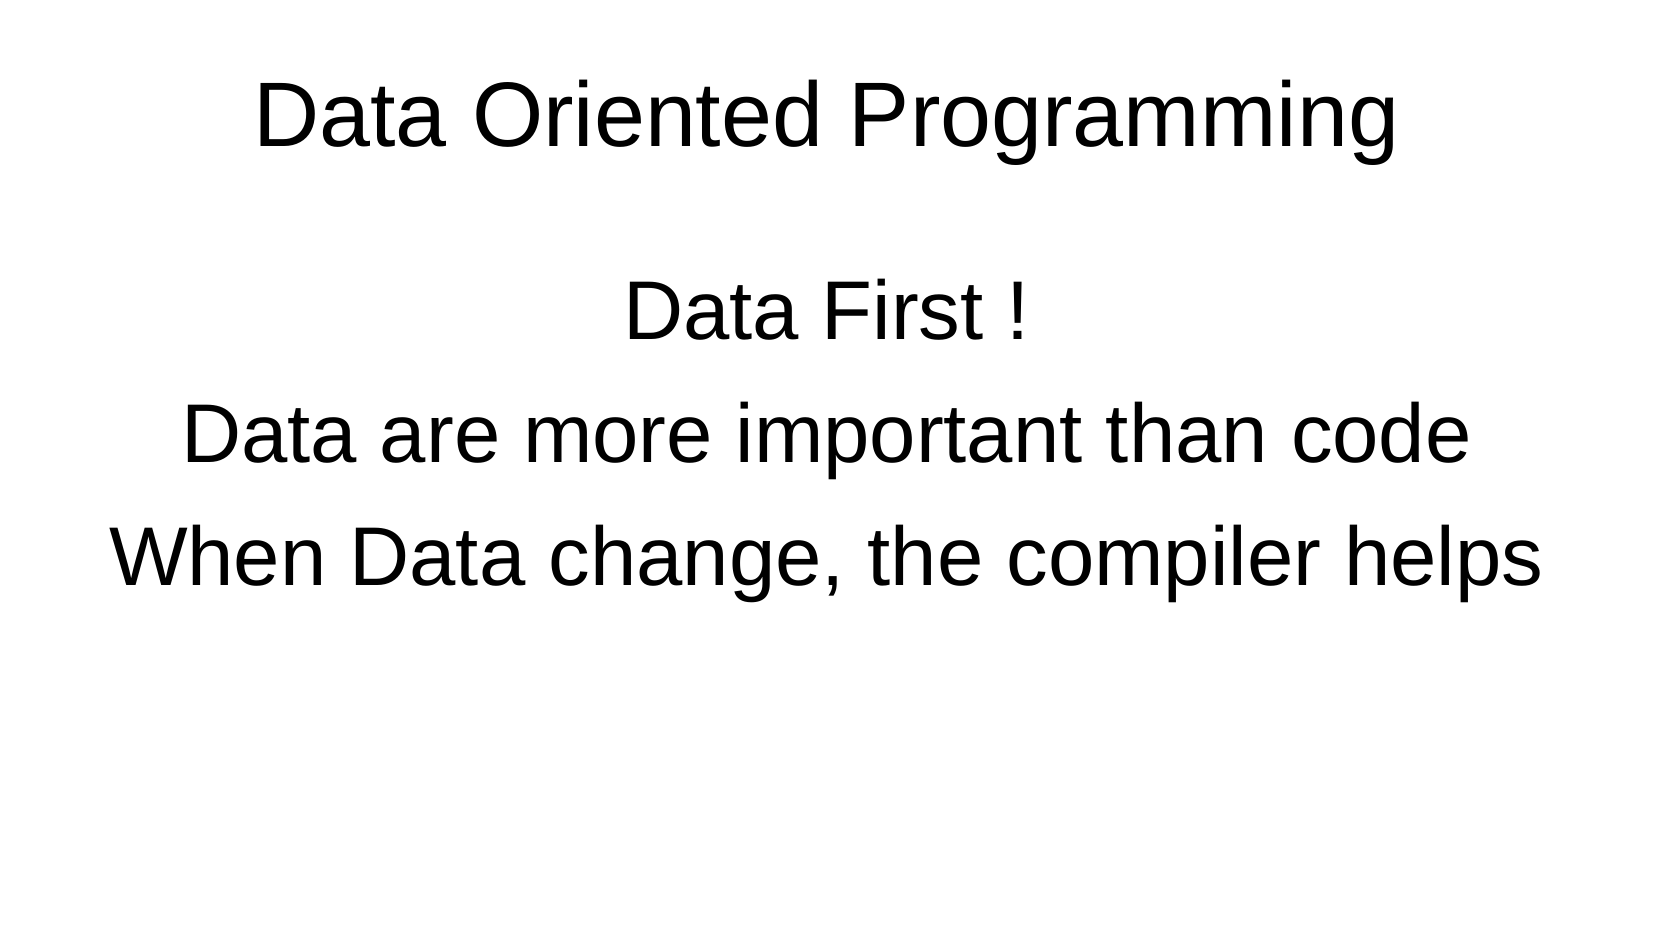

# Data Oriented Programming
Data First !
Data are more important than code
When Data change, the compiler helps